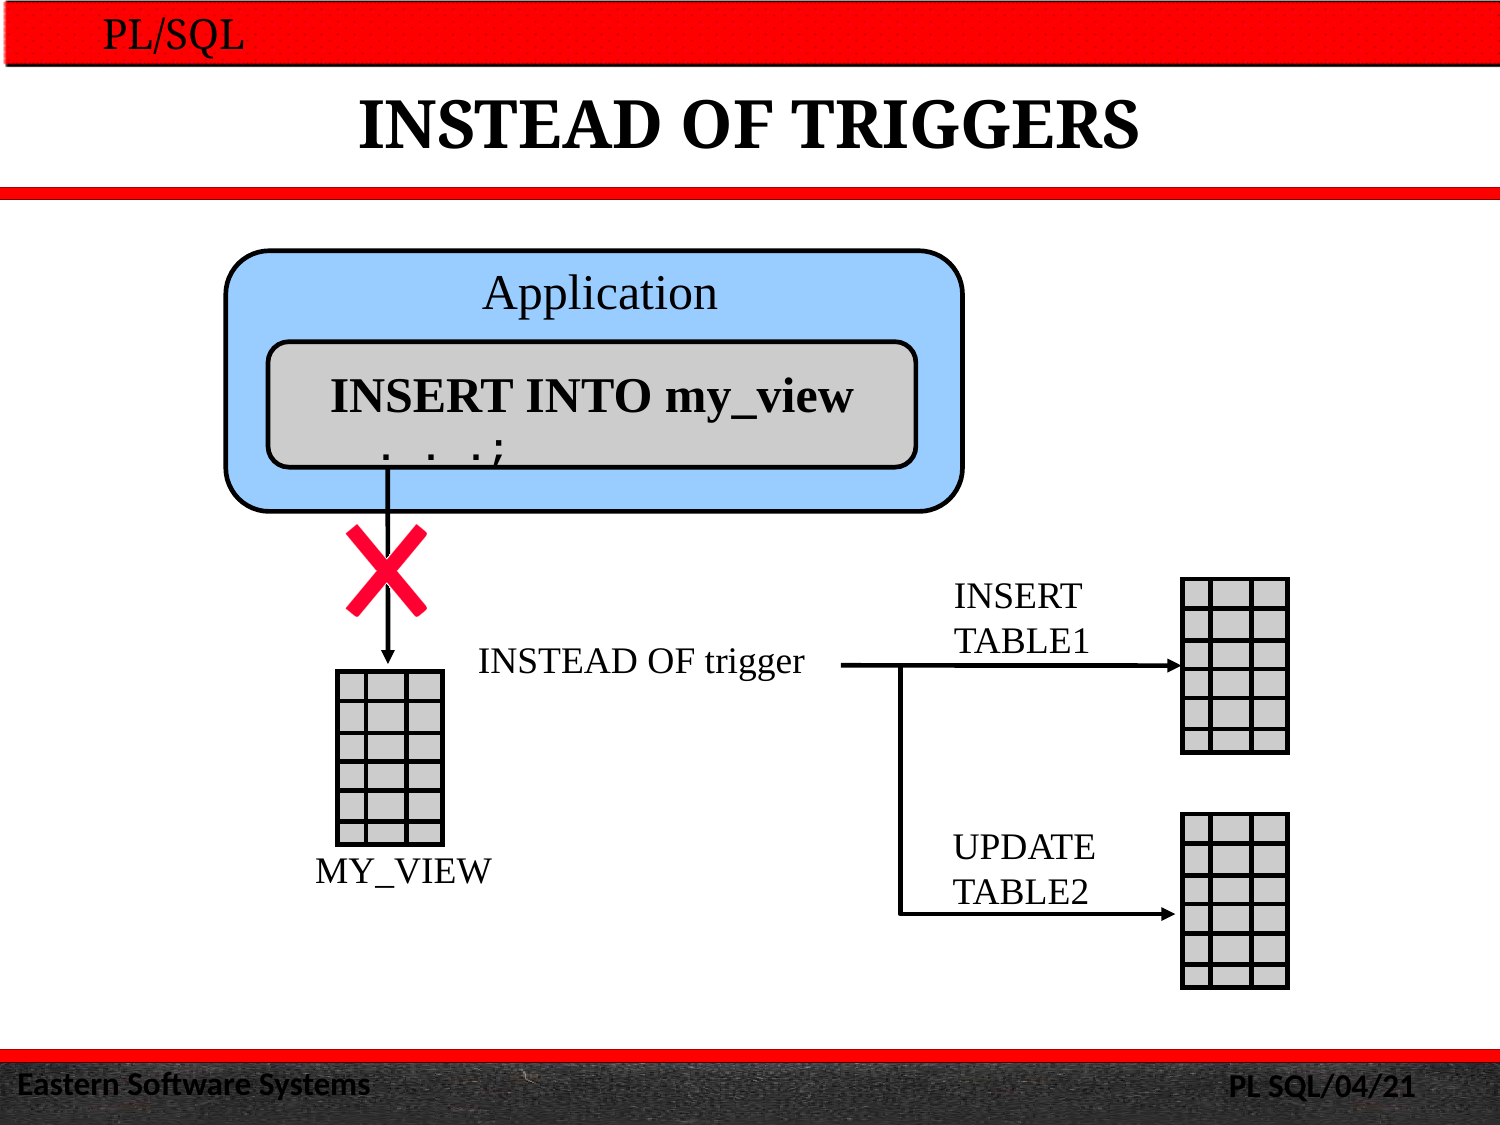

PL/SQL
INSTEAD OF TRIGGERS
Application
INSERT INTO my_view
 . . .;
INSERT TABLE1
INSTEAD OF trigger
UPDATE TABLE2
MY_VIEW
Eastern Software Systems
				 PL SQL/04/21